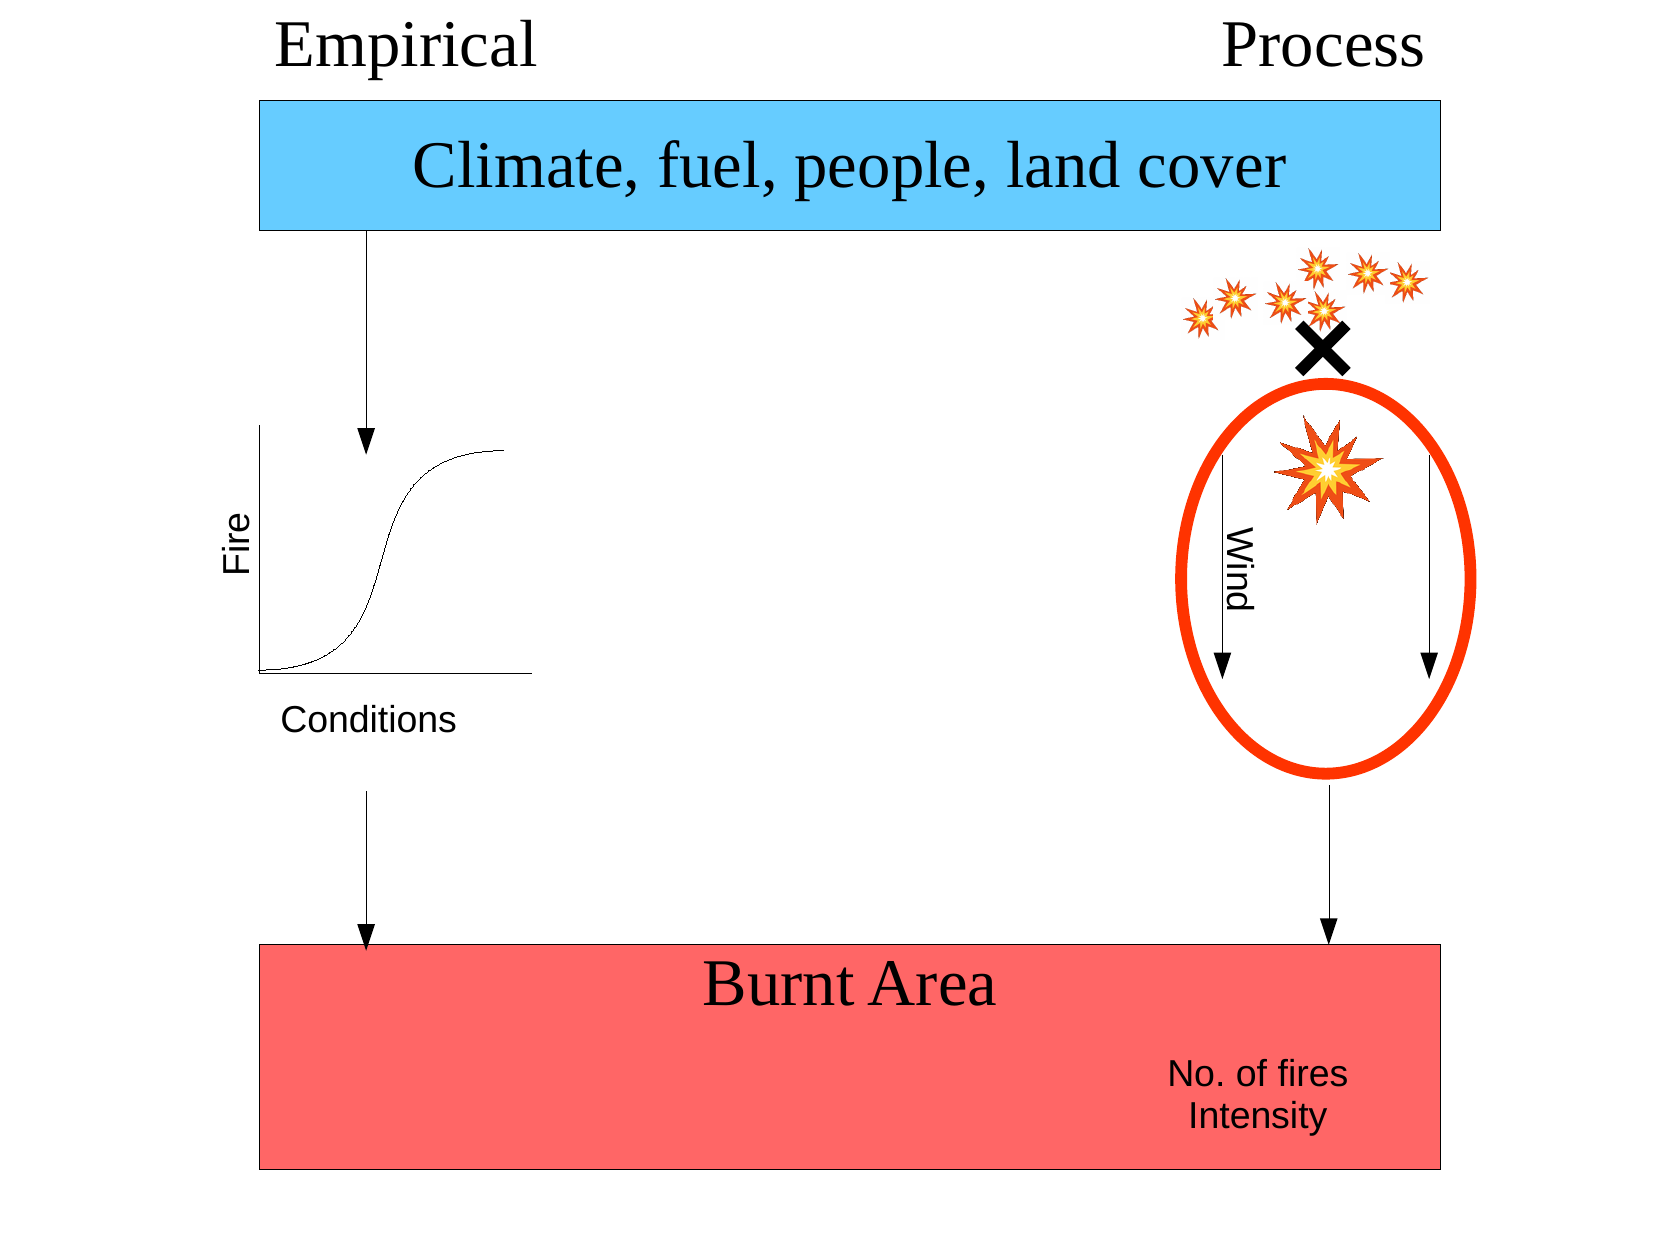

Empirical
Process
Climate, fuel, people, land cover
Fire
Wind
Conditions
Burnt Area
No. of fires
Intensity